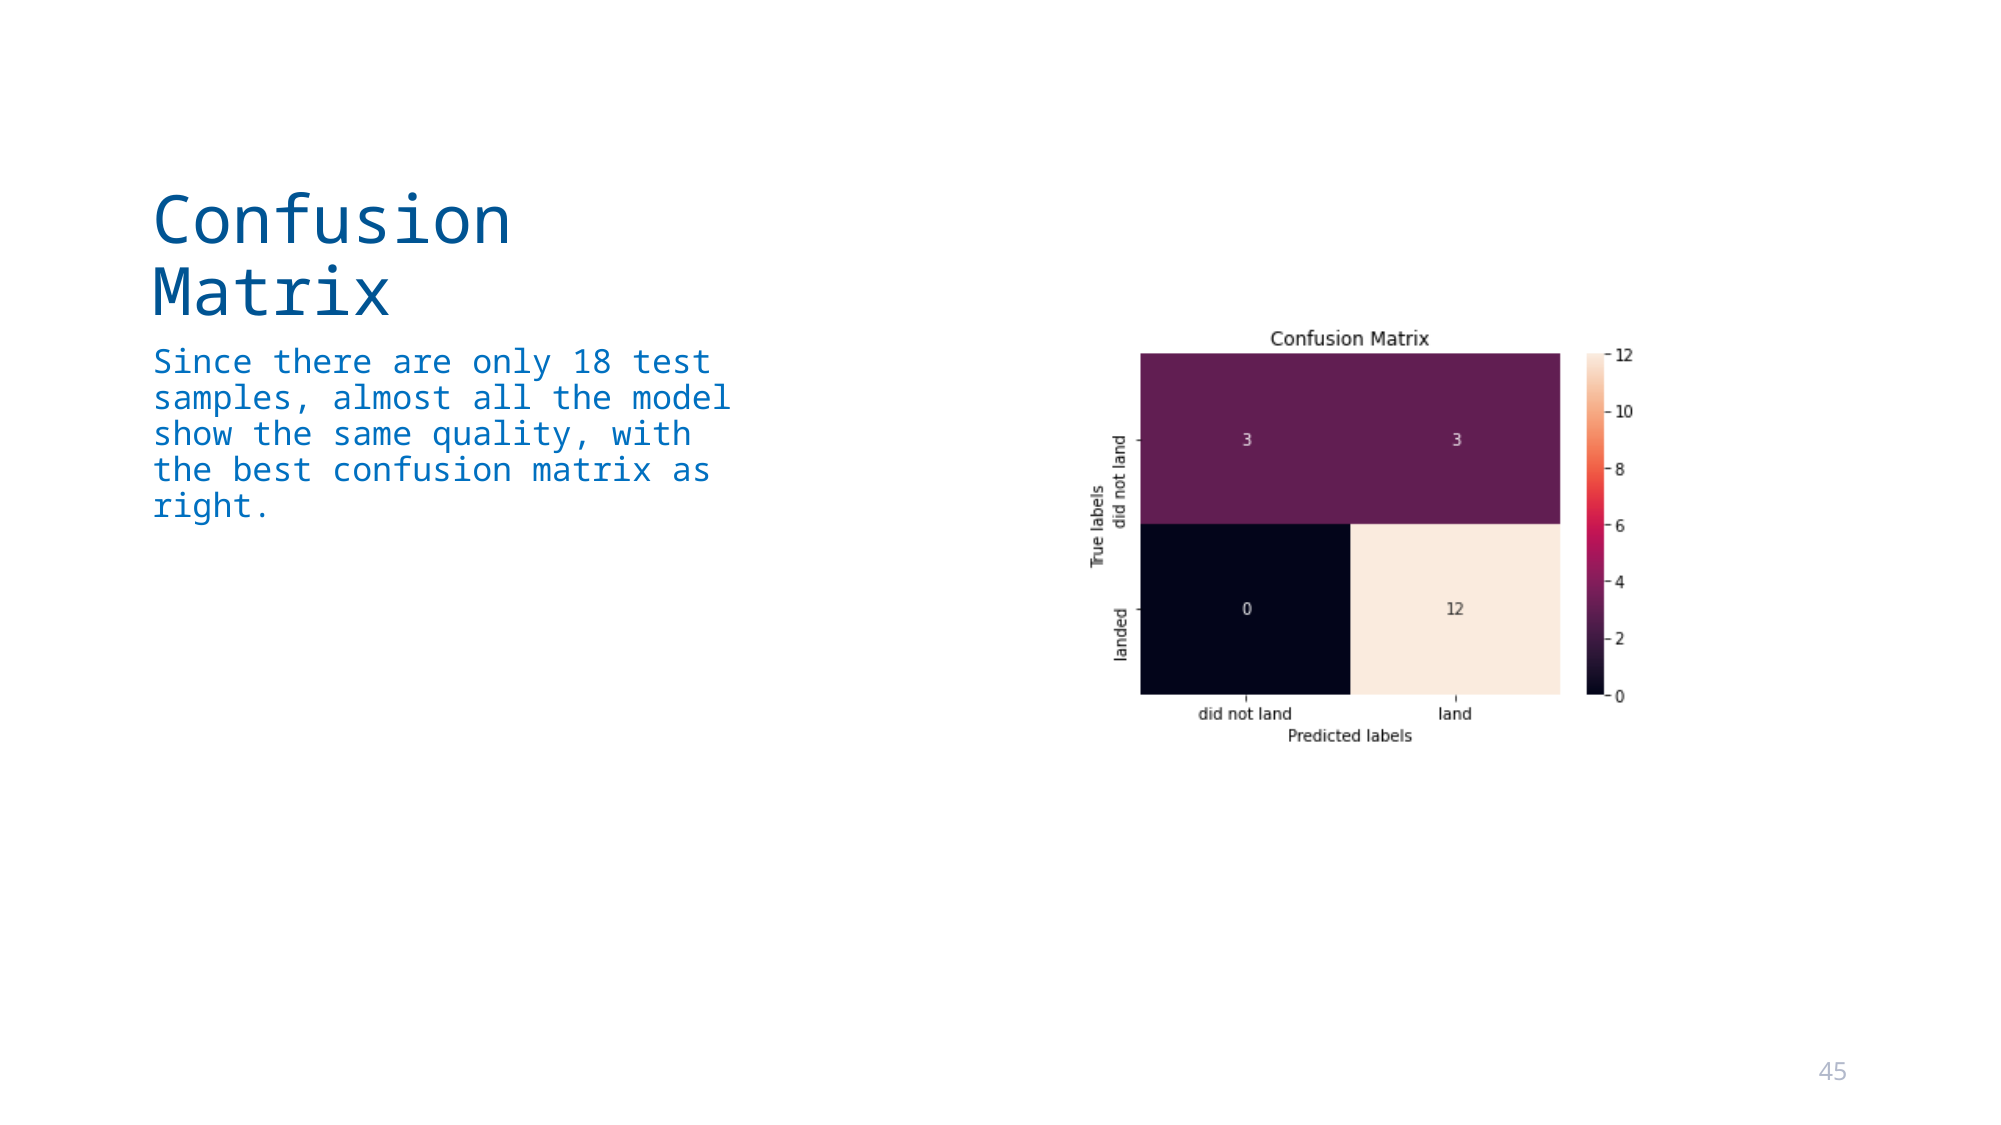

# Confusion Matrix
Since there are only 18 test samples, almost all the model show the same quality, with the best confusion matrix as right.